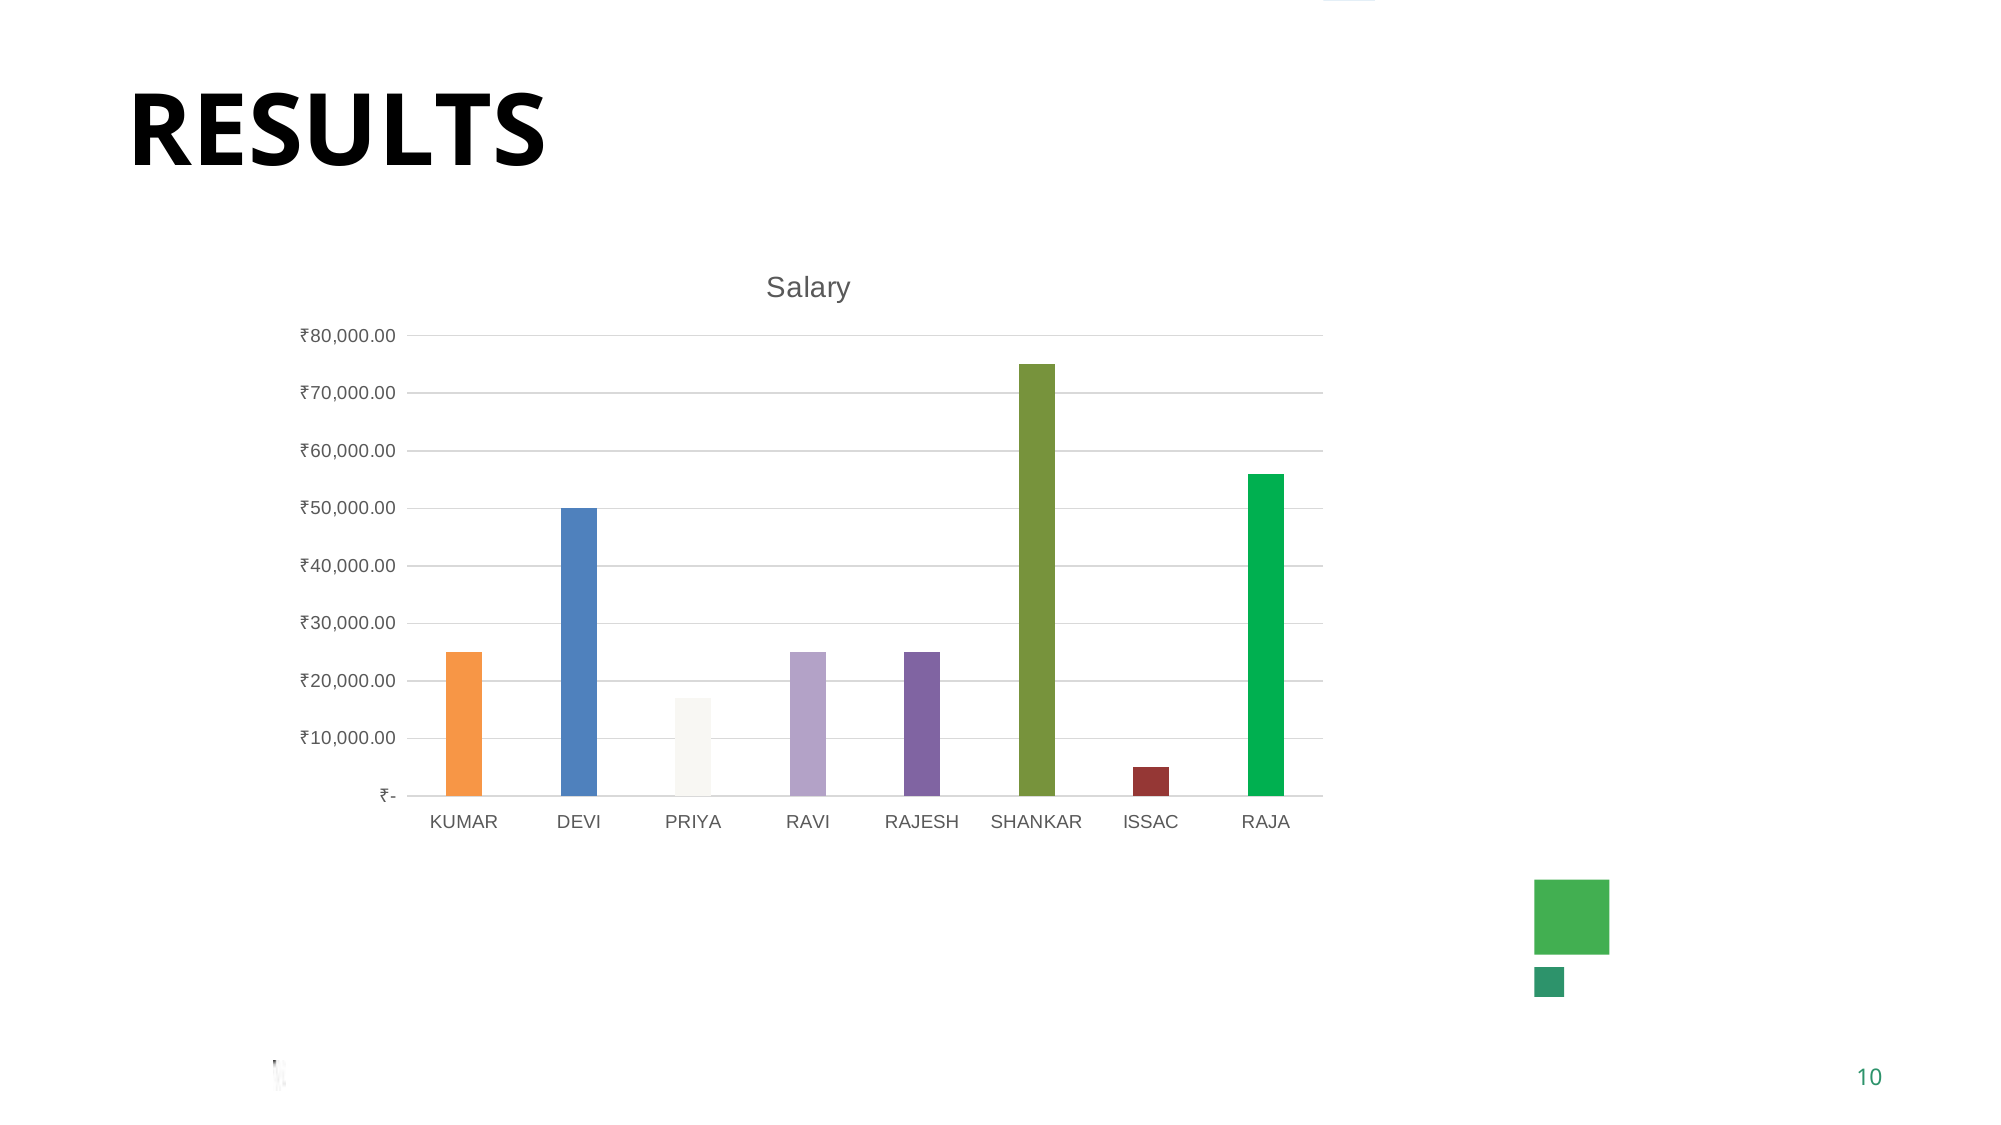

# RESULTS
### Chart: Salary
| Category | Salary |
|---|---|
| KUMAR | 25000.0 |
| DEVI | 50000.0 |
| PRIYA | 17000.0 |
| RAVI | 25000.0 |
| RAJESH | 25000.0 |
| SHANKAR | 75000.0 |
| ISSAC | 5000.0 |
| RAJA | 56000.0 |